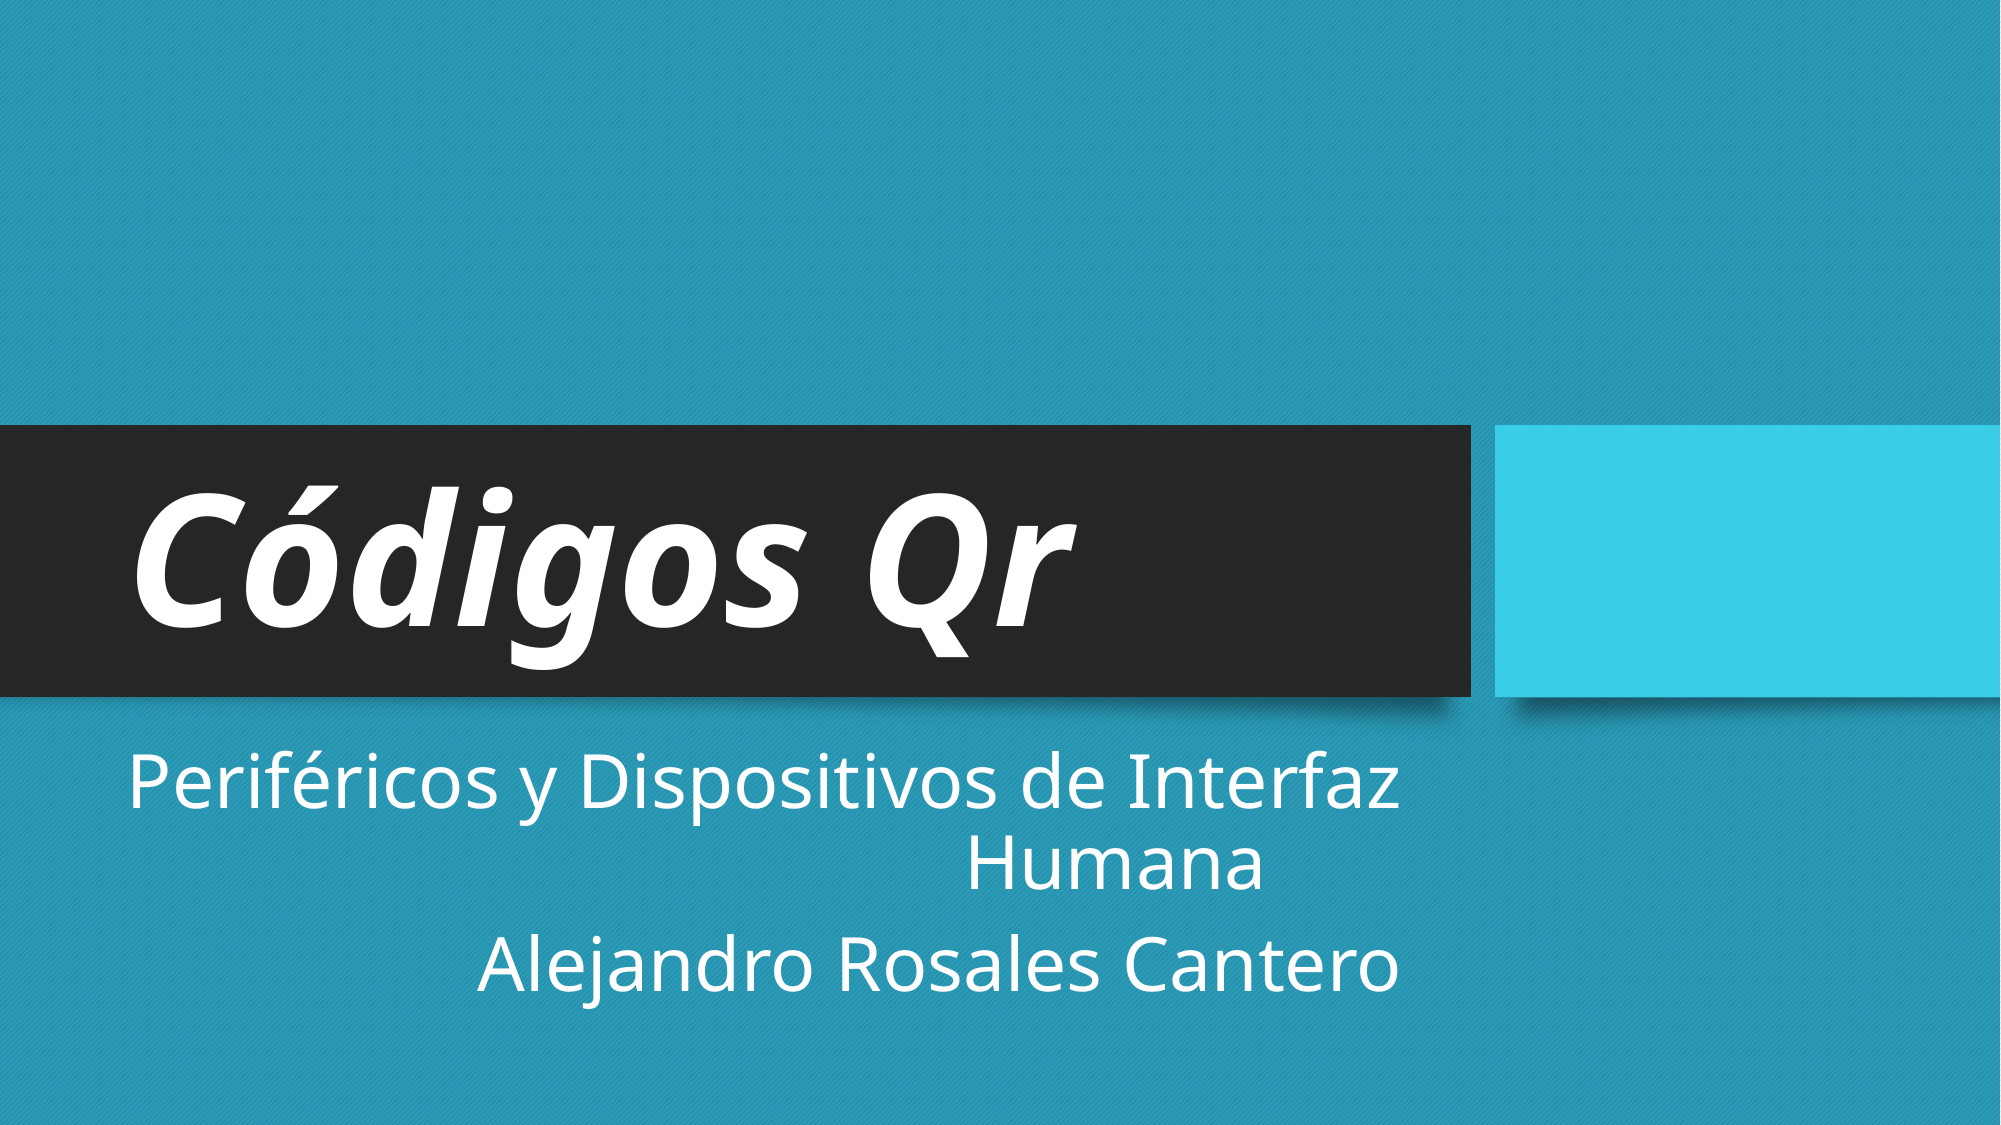

# Códigos Qr
Periféricos y Dispositivos de Interfaz Humana
Alejandro Rosales Cantero